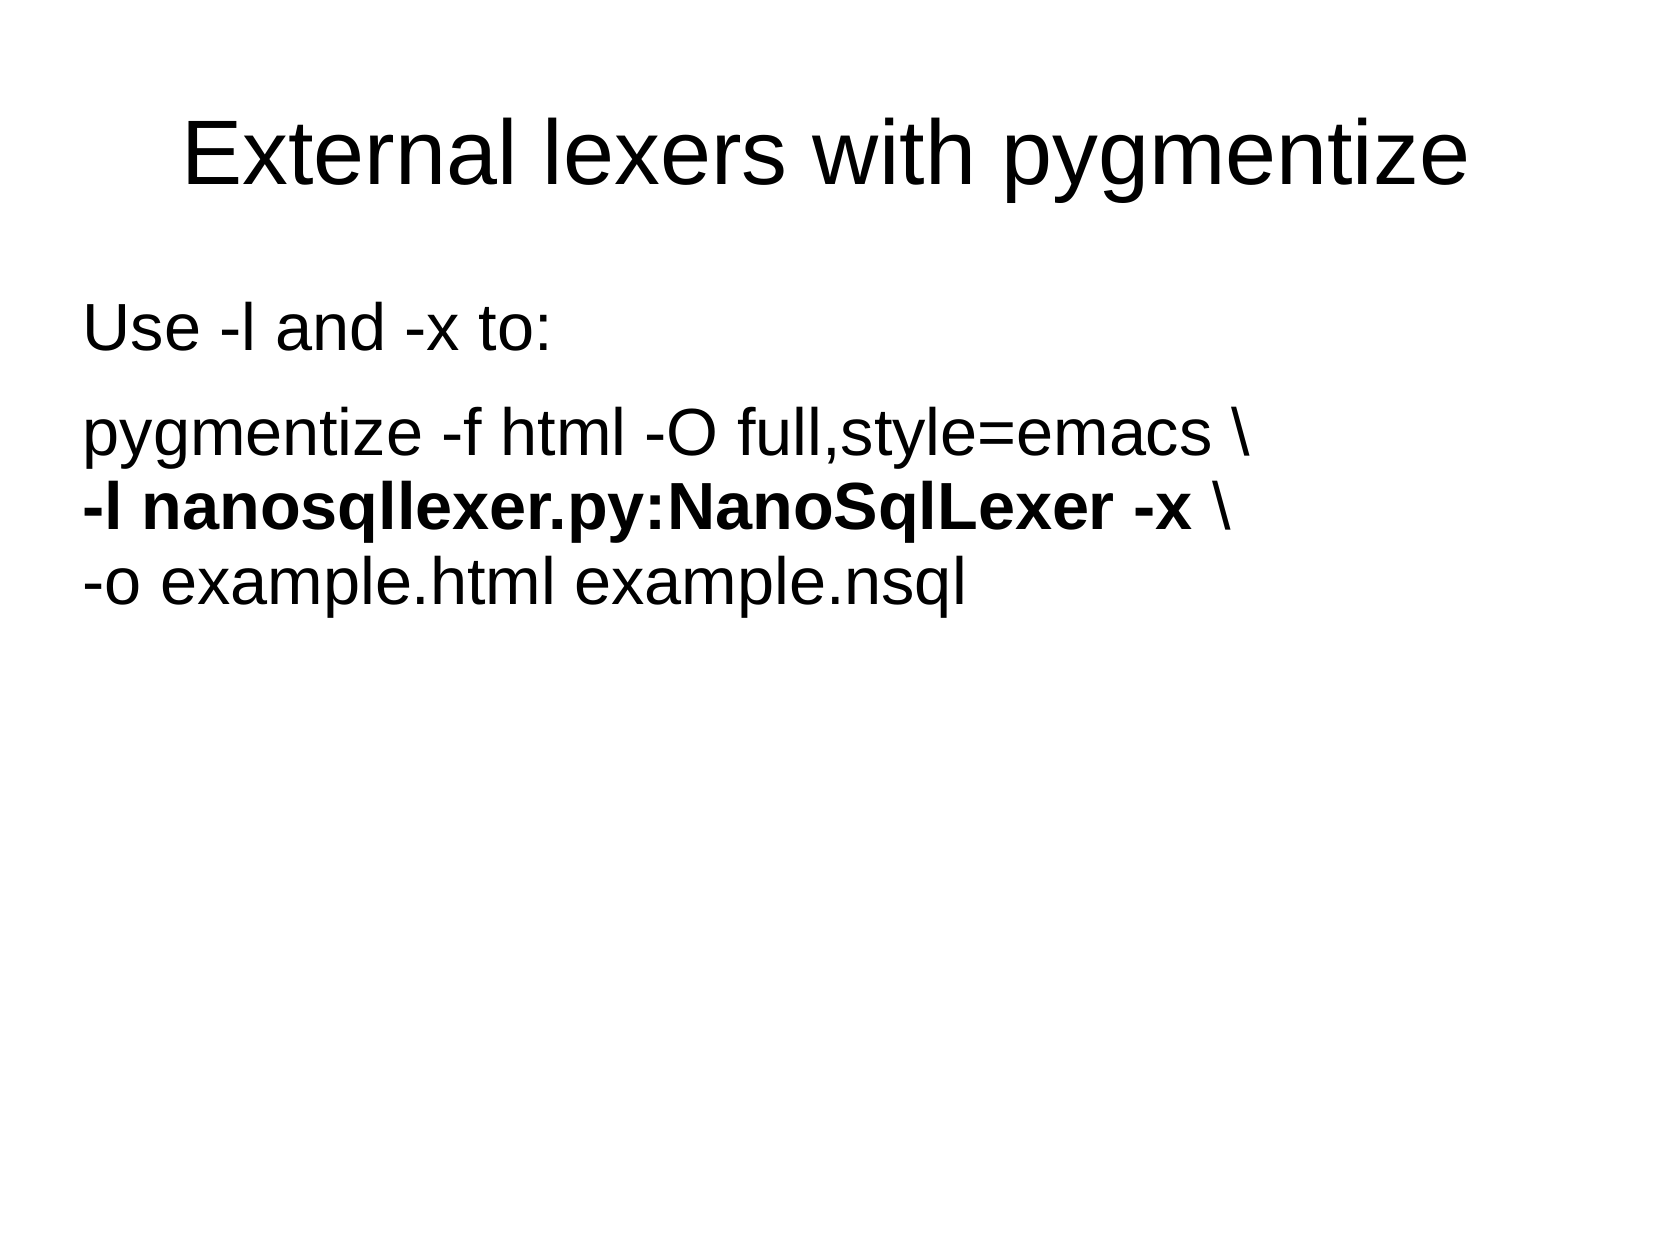

# External lexers with pygmentize
Use -l and -x to:
pygmentize -f html -O full,style=emacs \
-l nanosqllexer.py:NanoSqlLexer -x \
-o example.html example.nsql